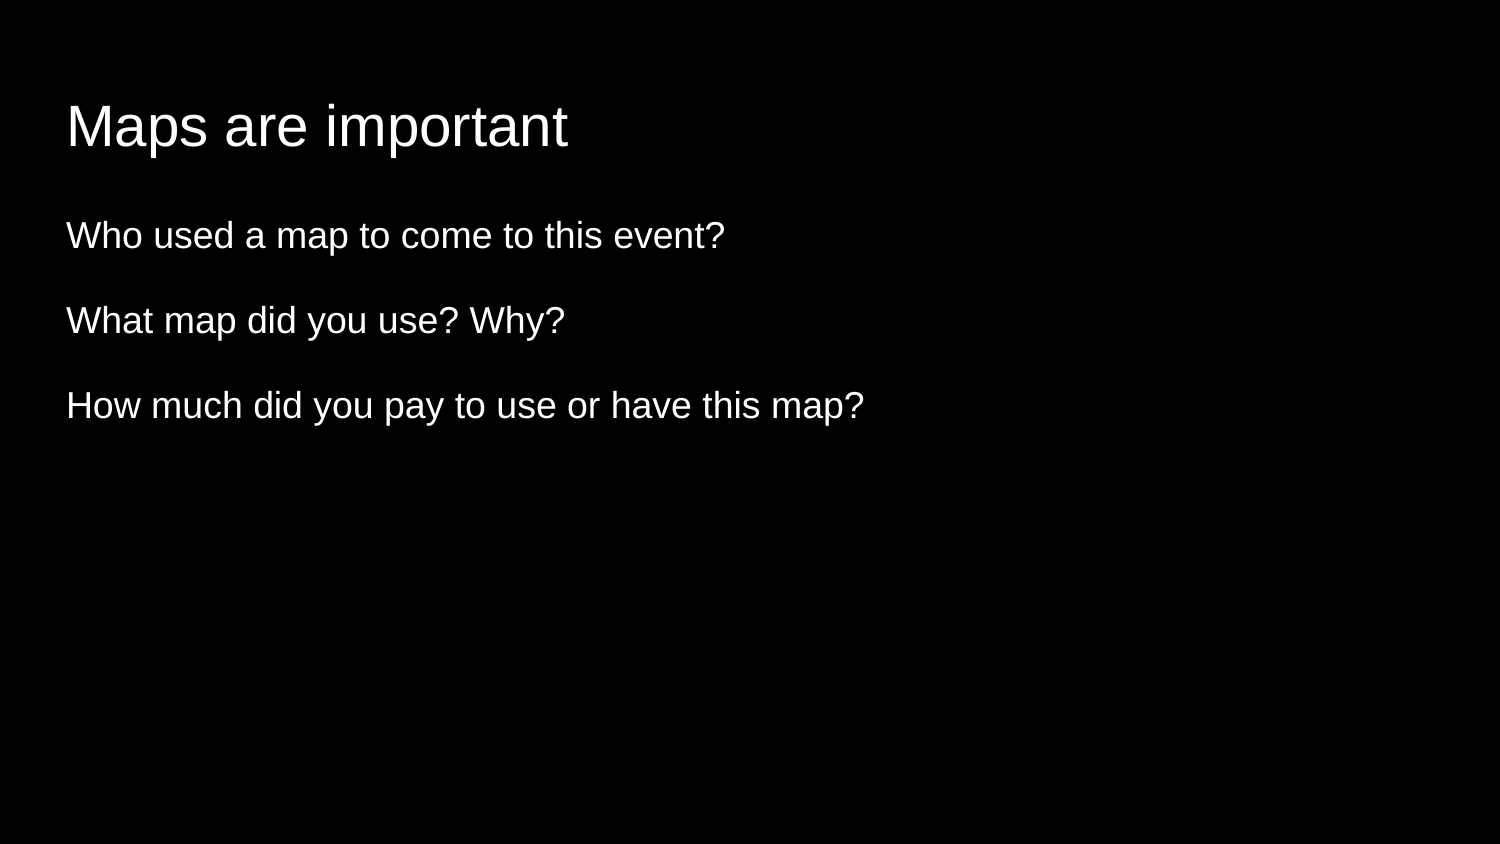

# Maps are important
Who used a map to come to this event?
What map did you use? Why?
How much did you pay to use or have this map?